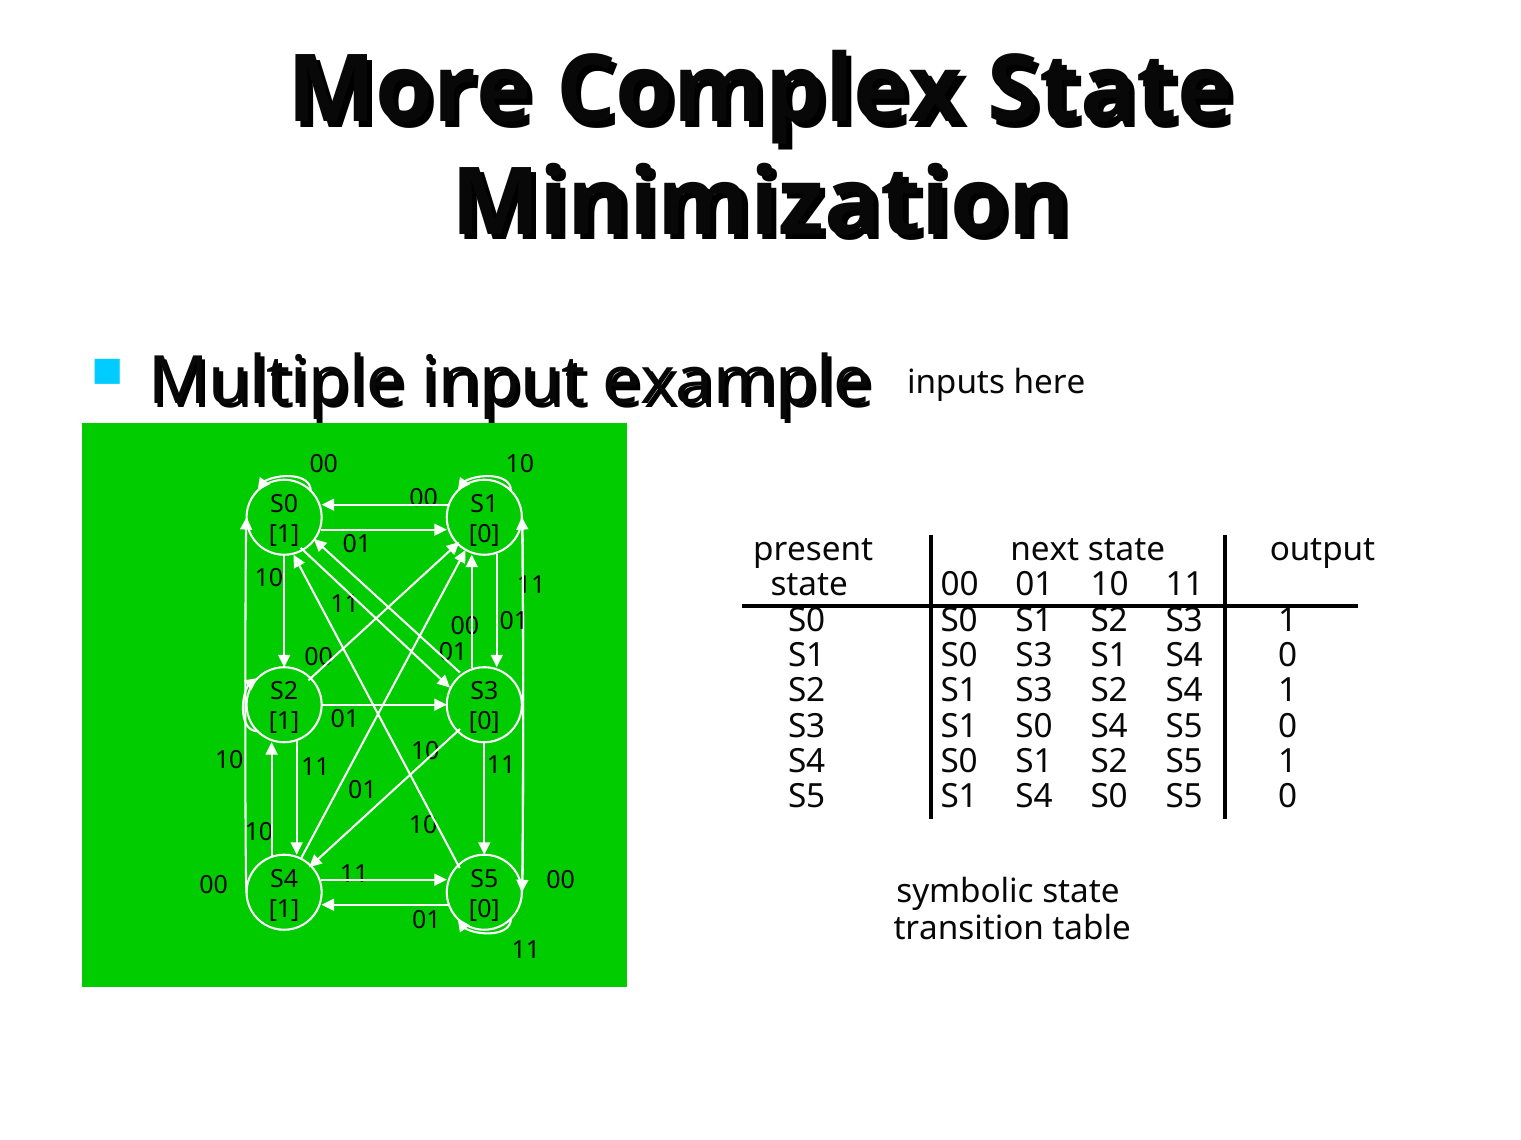

# More Complex State Minimization
Multiple input example
inputs here
00
10
S0
[1]
S1
[0]
00
01
10
11
11
01
00
01
00
S2
[1]
S3
[0]
01
10
10
11
11
01
10
10
S4
[1]
S5
[0]
11
00
00
01
11
present	 next state output
 state	00	01	10	11
 S0	S0	S1	S2	S3	1
 S1	S0	S3	S1	S4	0
 S2	S1	S3	S2	S4	1
 S3	S1	S0	S4	S5	0
 S4	S0	S1	S2	S5	1
 S5	S1	S4	S0	S5	0
symbolic state
transition table